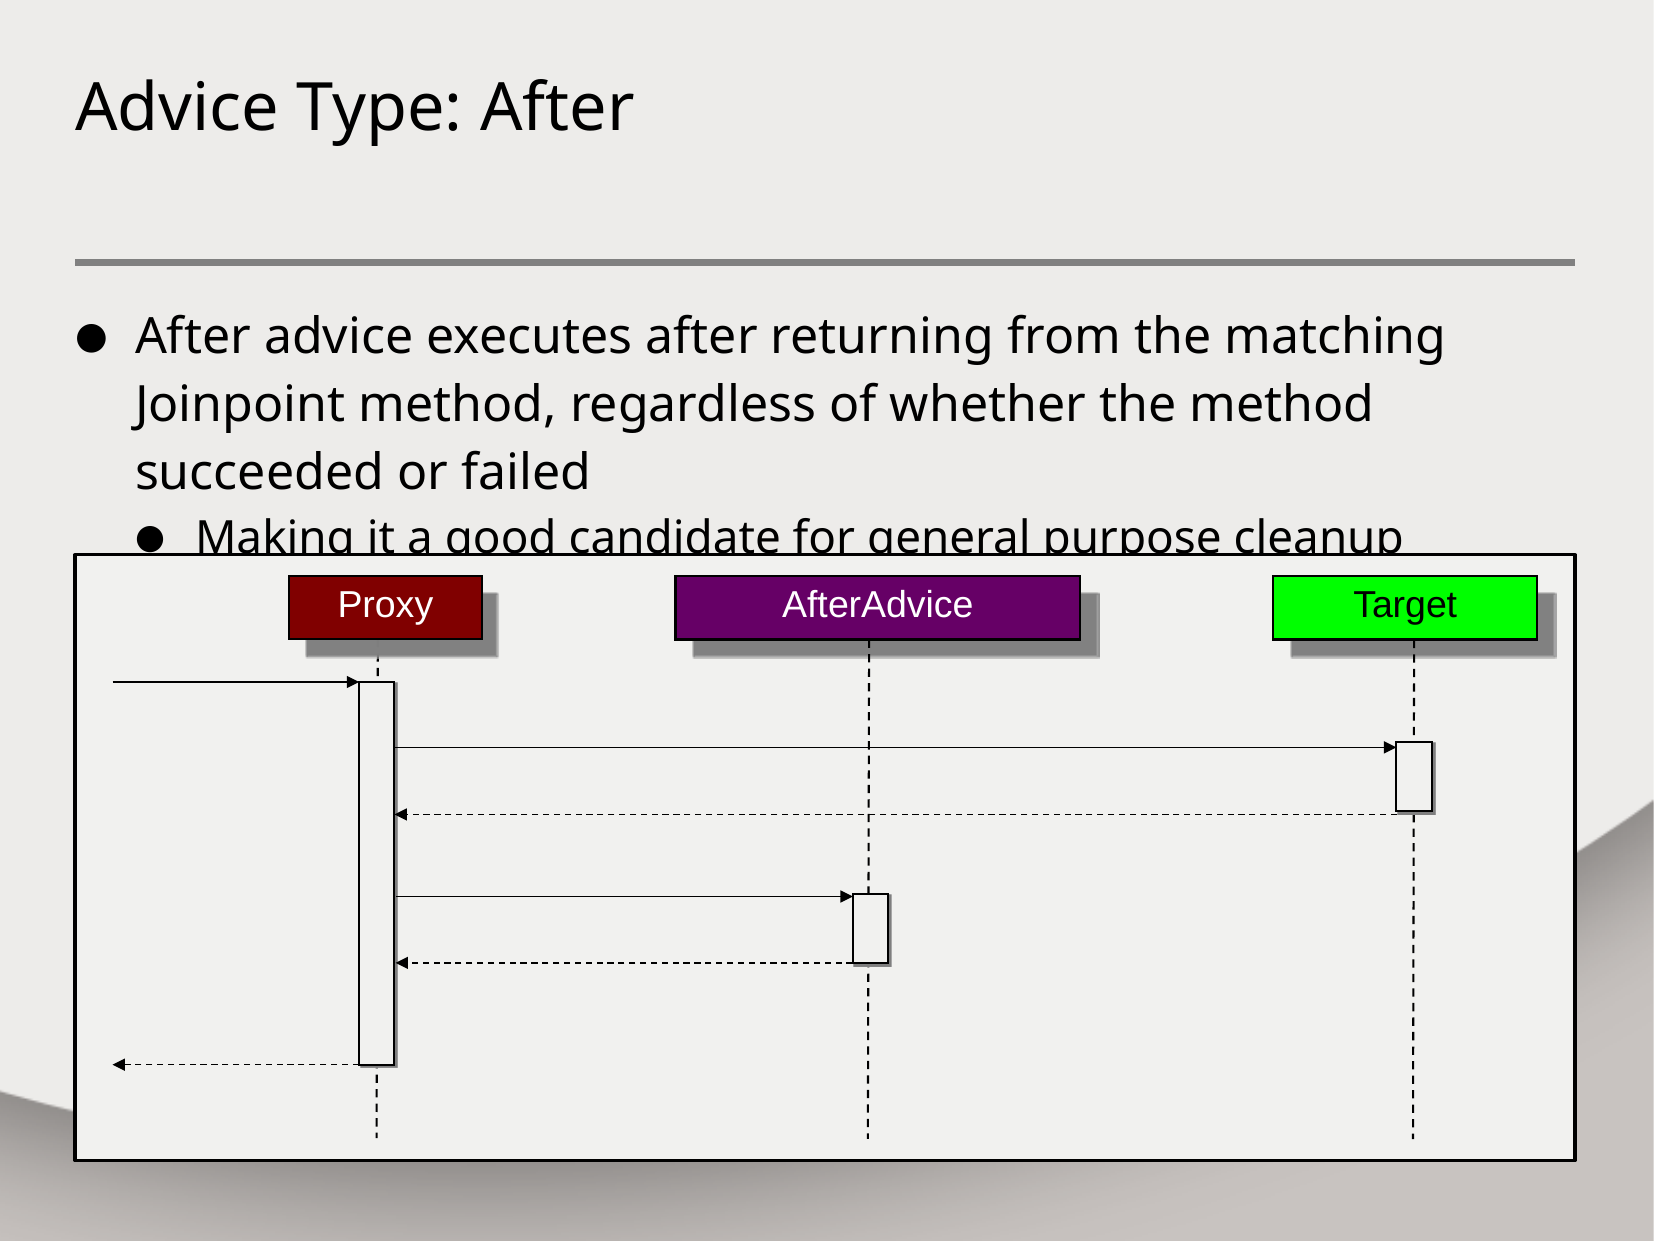

# Advice Type: After
After advice executes after returning from the matching Joinpoint method, regardless of whether the method succeeded or failed
Making it a good candidate for general purpose cleanup
Proxy
AfterAdvice
Target